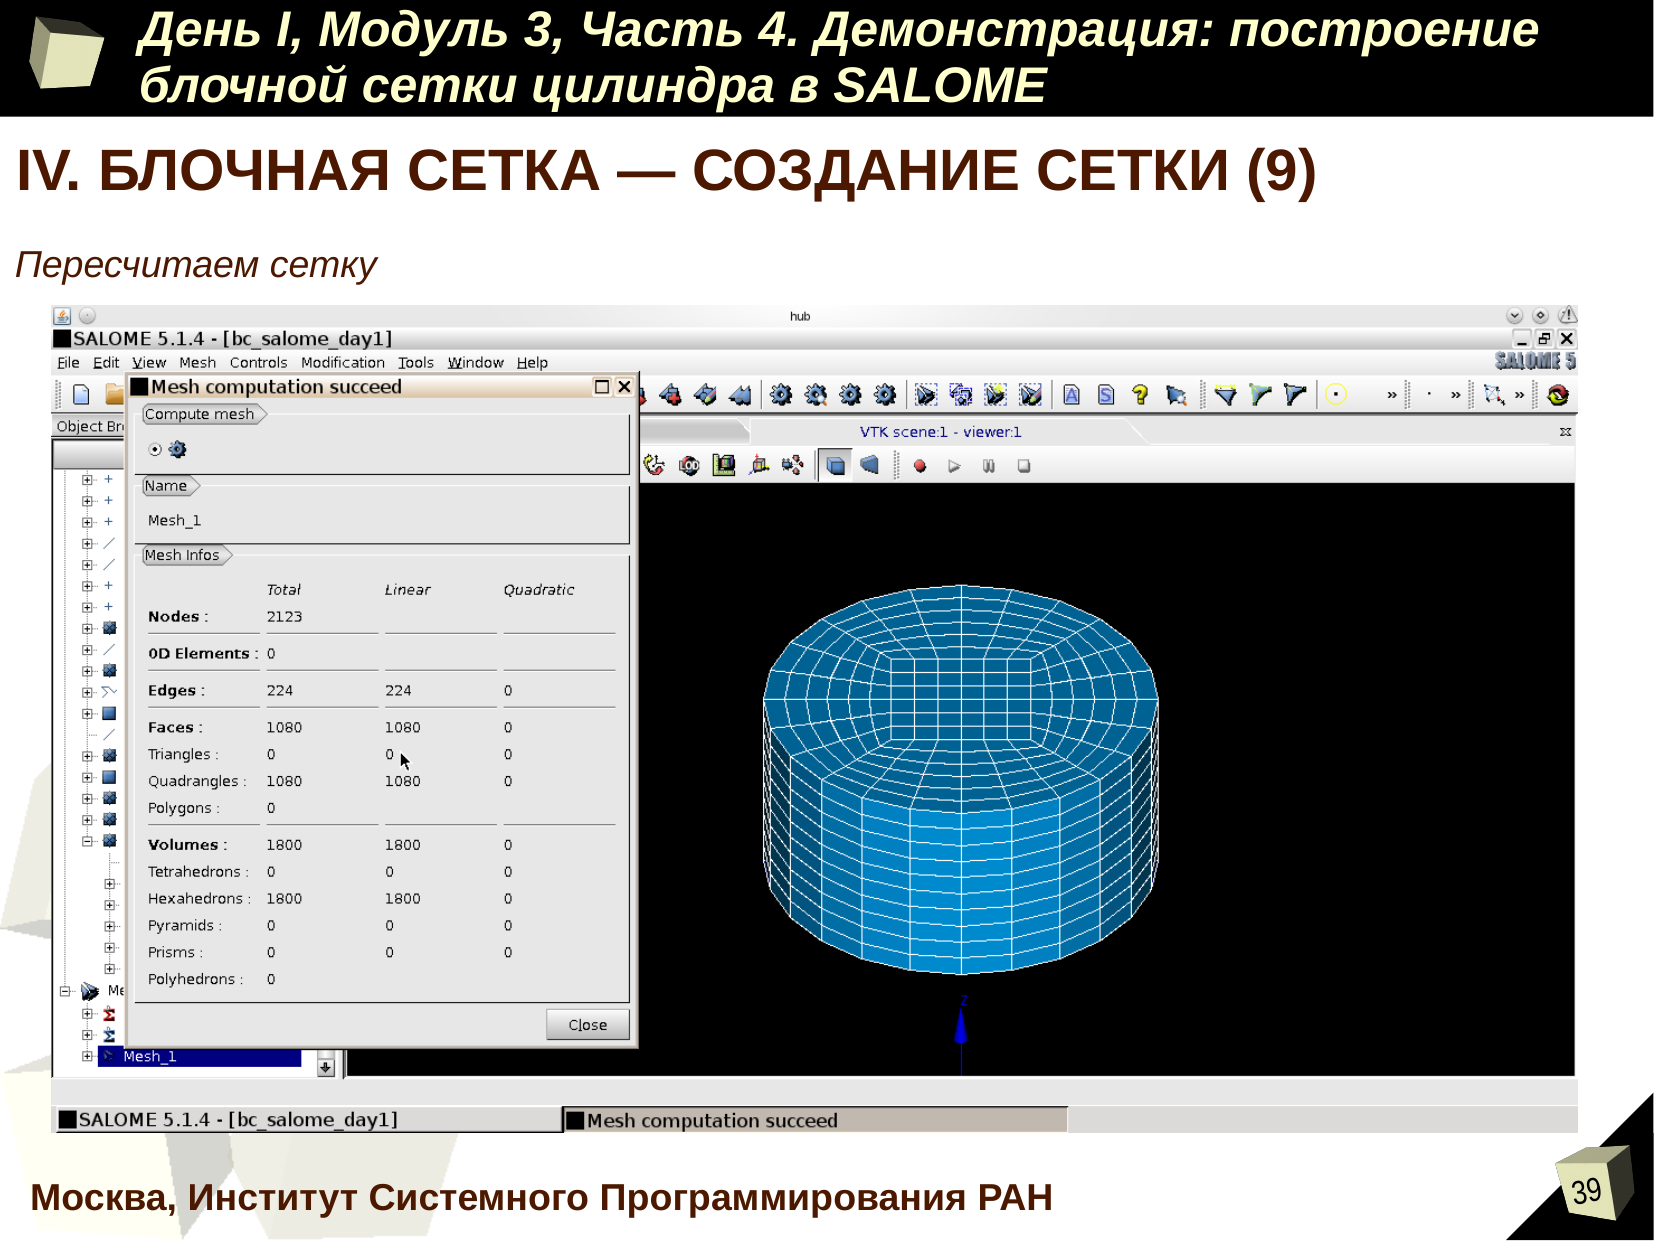

IV. БЛОЧНАЯ СЕТКА — СОЗДАНИЕ СЕТКИ (9)
Пересчитаем сетку